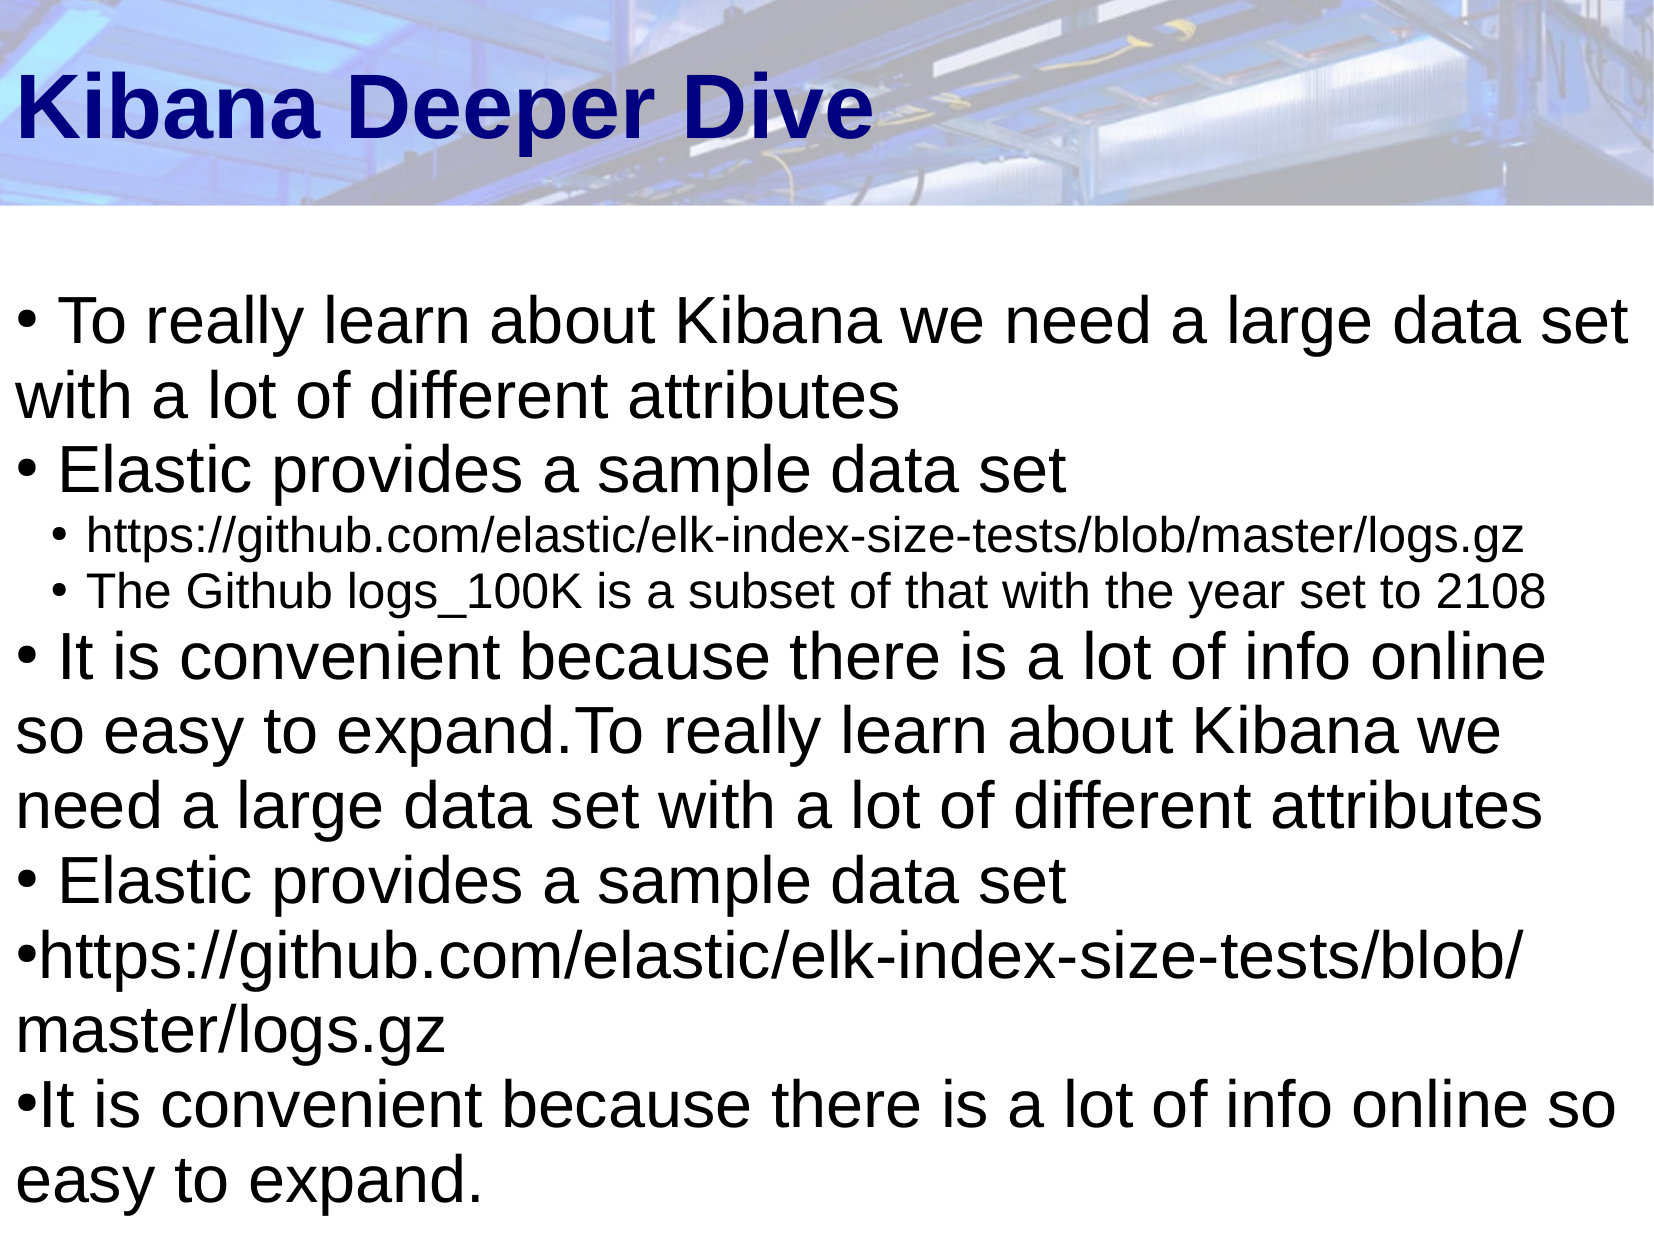

# Kibana Deeper Dive
 To really learn about Kibana we need a large data set with a lot of different attributes
 Elastic provides a sample data set
https:/​/​github.​com/​elastic/​elk-​index-​size-​tests/​blob/​master/​logs.​gz
The Github logs_100K is a subset of that with the year set to 2108
 It is convenient because there is a lot of info online so easy to expand.To really learn about Kibana we need a large data set with a lot of different attributes
 Elastic provides a sample data set
https:/​/​github.​com/​elastic/​elk-​index-​size-​tests/​blob/​master/​logs.​gz
It is convenient because there is a lot of info online so easy to expand.